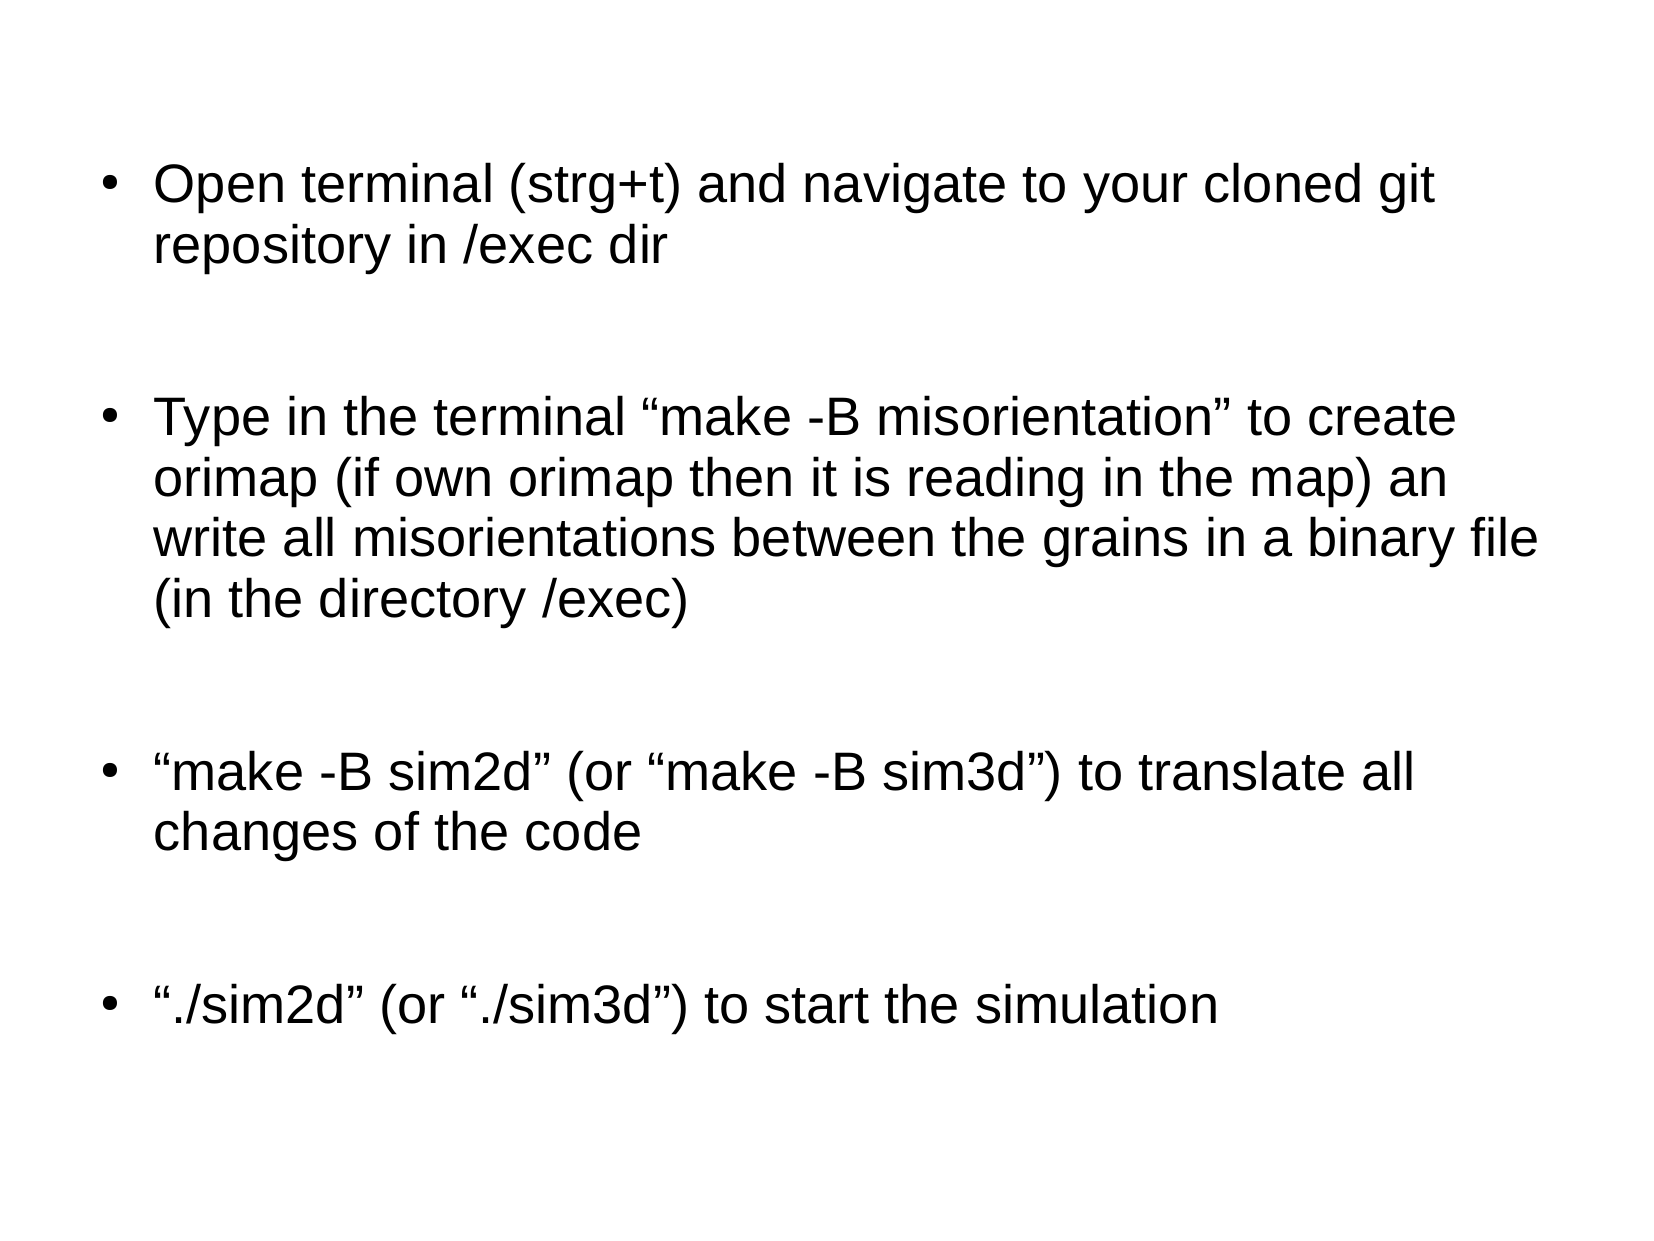

# Open terminal (strg+t) and navigate to your cloned git repository in /exec dir
Type in the terminal “make -B misorientation” to create orimap (if own orimap then it is reading in the map) an write all misorientations between the grains in a binary file (in the directory /exec)
“make -B sim2d” (or “make -B sim3d”) to translate all changes of the code
“./sim2d” (or “./sim3d”) to start the simulation